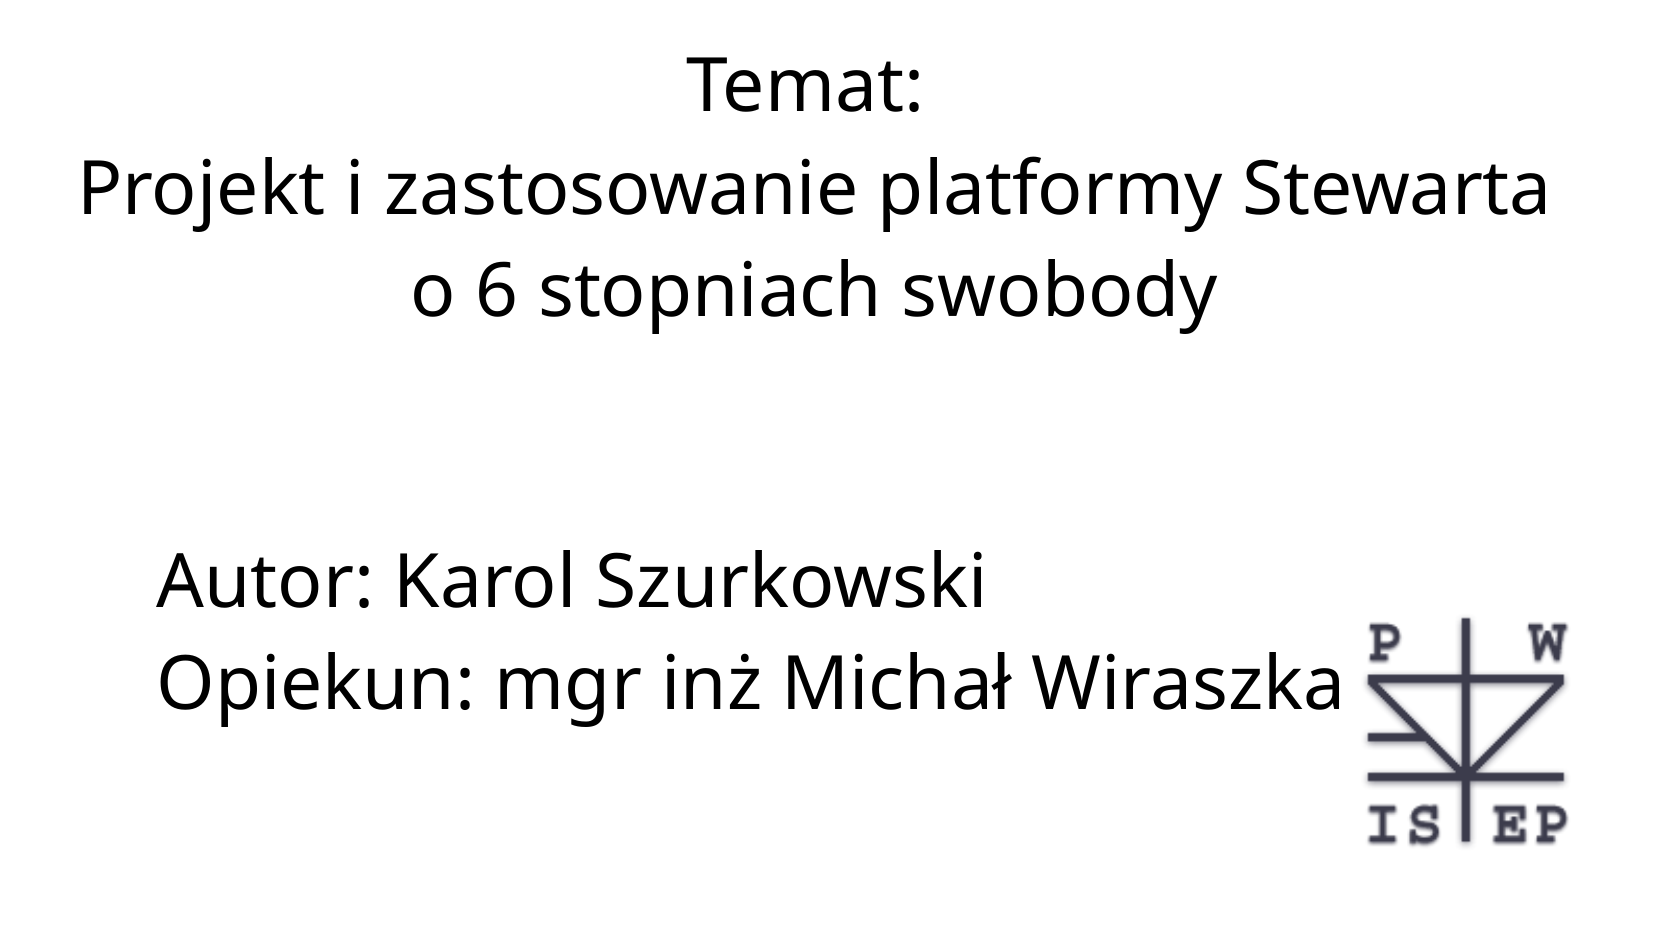

# Temat: Projekt i zastosowanie platformy Stewarta o 6 stopniach swobody
Autor: Karol Szurkowski
Opiekun: mgr inż Michał Wiraszka